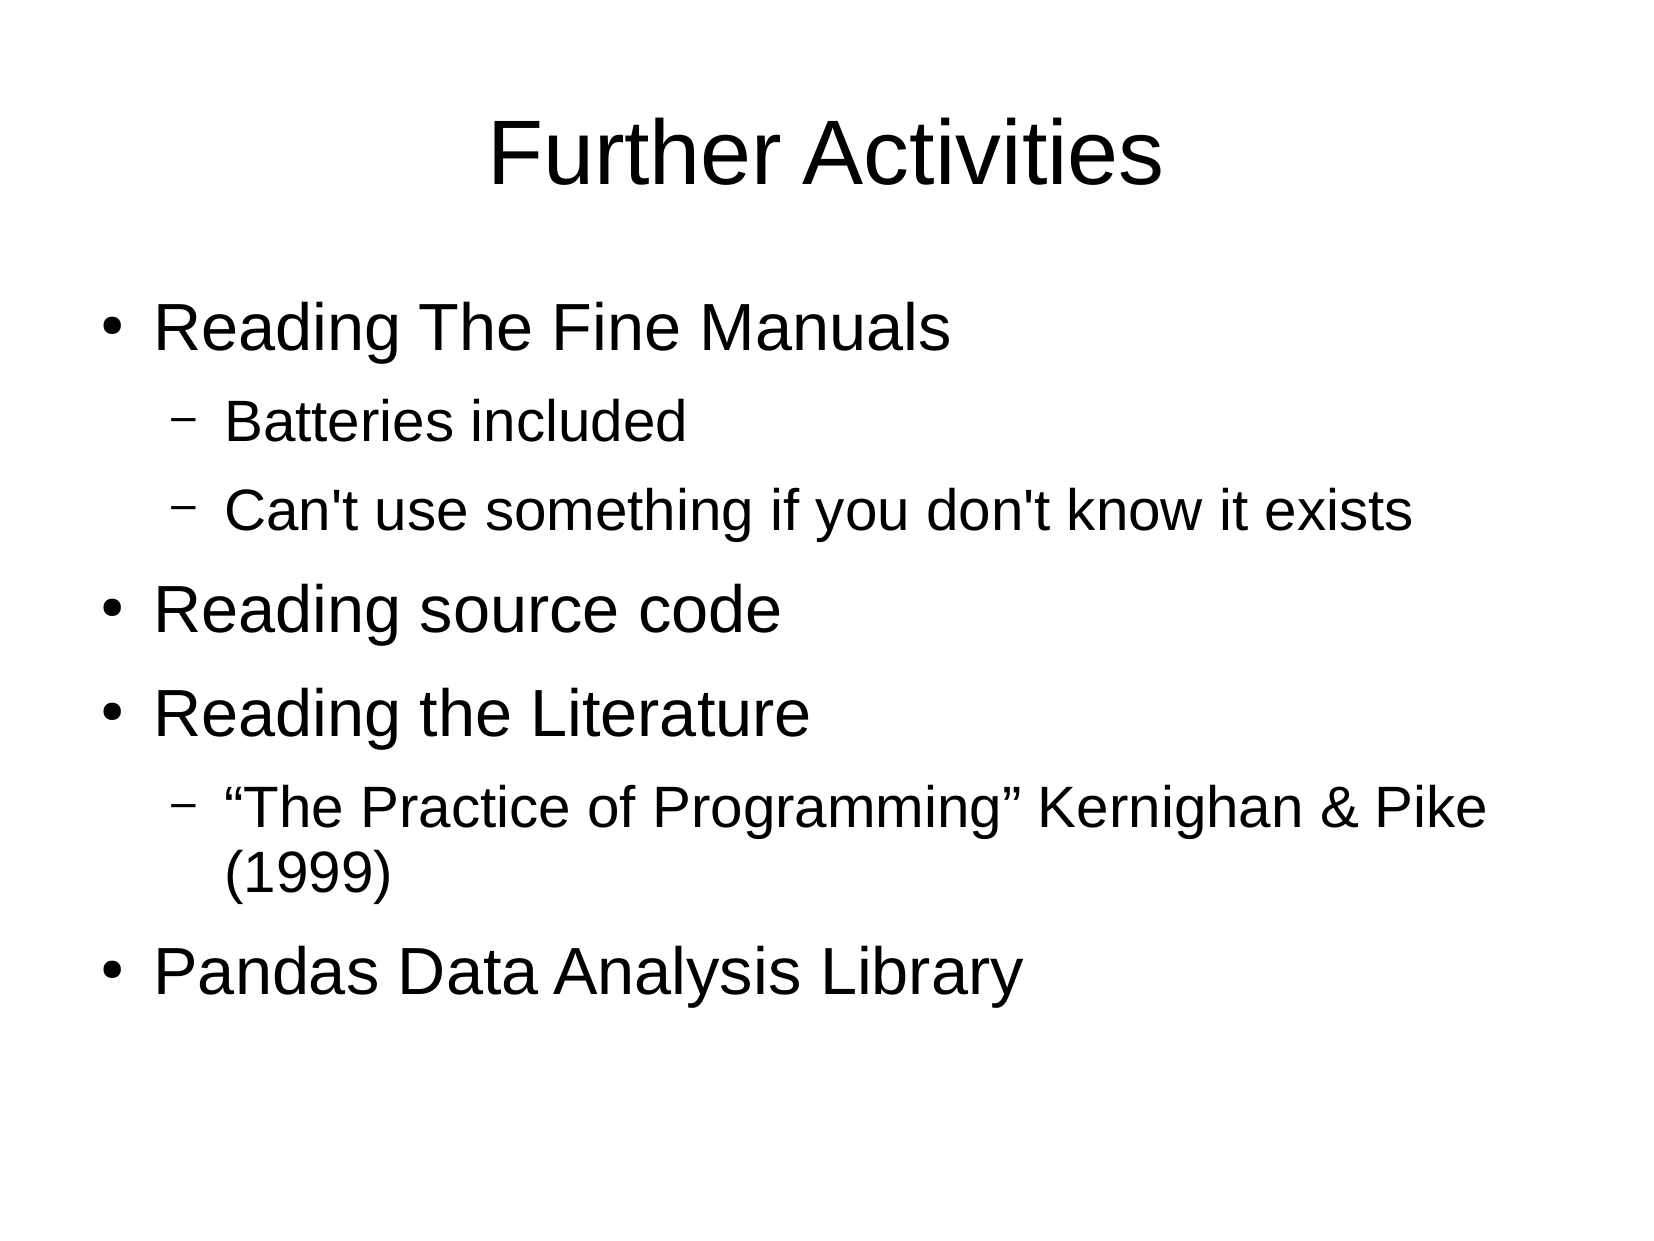

# Further Activities
Reading The Fine Manuals
Batteries included
Can't use something if you don't know it exists
Reading source code
Reading the Literature
“The Practice of Programming” Kernighan & Pike (1999)
Pandas Data Analysis Library